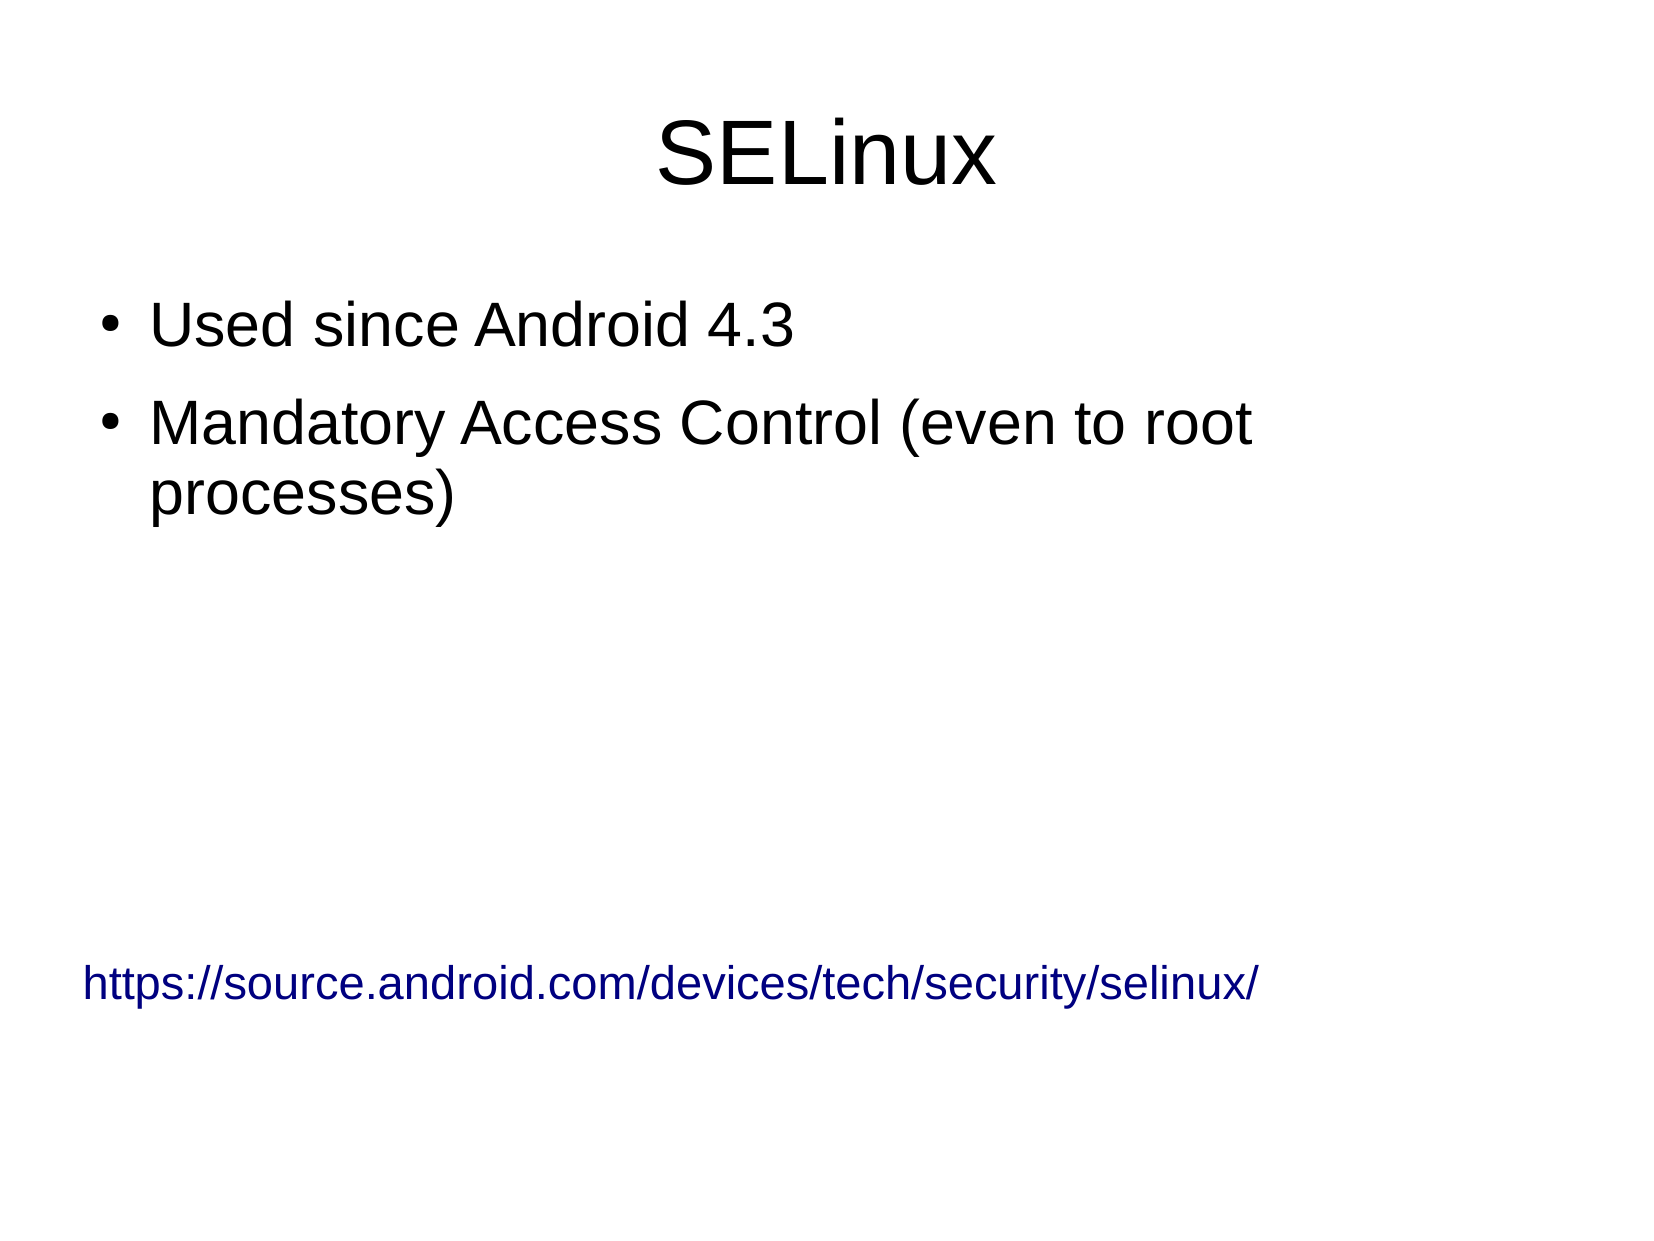

# SELinux
Used since Android 4.3
Mandatory Access Control (even to root processes)
https://source.android.com/devices/tech/security/selinux/